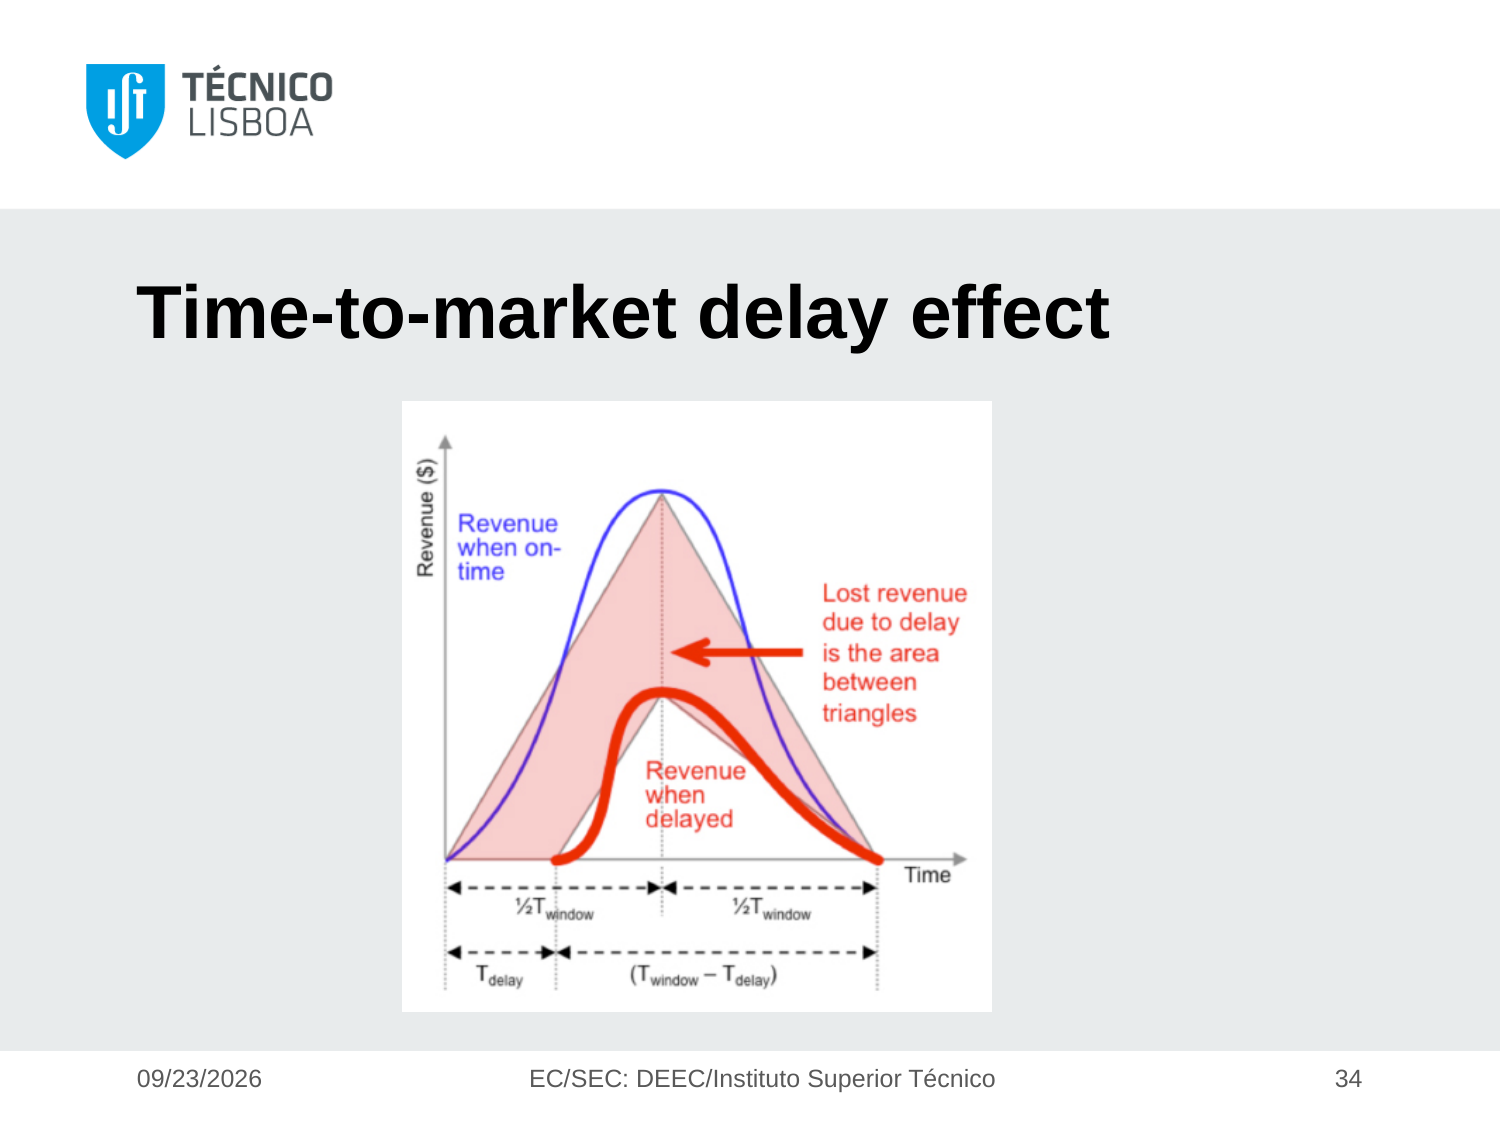

# Time-to-market delay effect
EC/SEC: DEEC/Instituto Superior Técnico